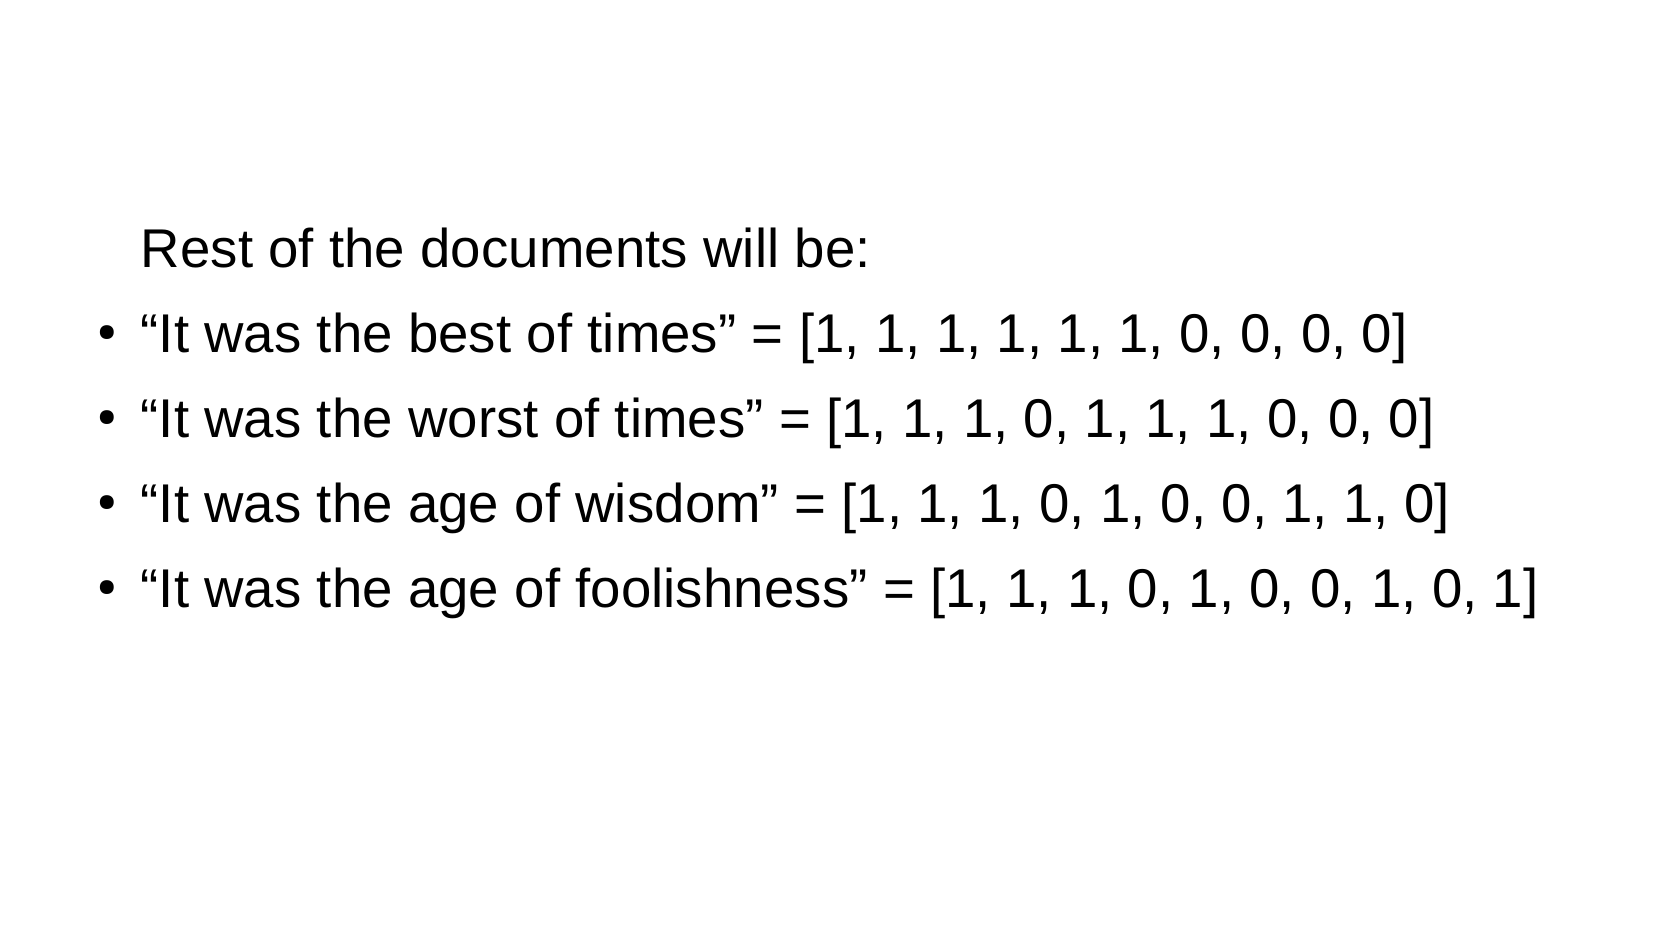

# Rest of the documents will be:
“It was the best of times” = [1, 1, 1, 1, 1, 1, 0, 0, 0, 0]
“It was the worst of times” = [1, 1, 1, 0, 1, 1, 1, 0, 0, 0]
“It was the age of wisdom” = [1, 1, 1, 0, 1, 0, 0, 1, 1, 0]
“It was the age of foolishness” = [1, 1, 1, 0, 1, 0, 0, 1, 0, 1]